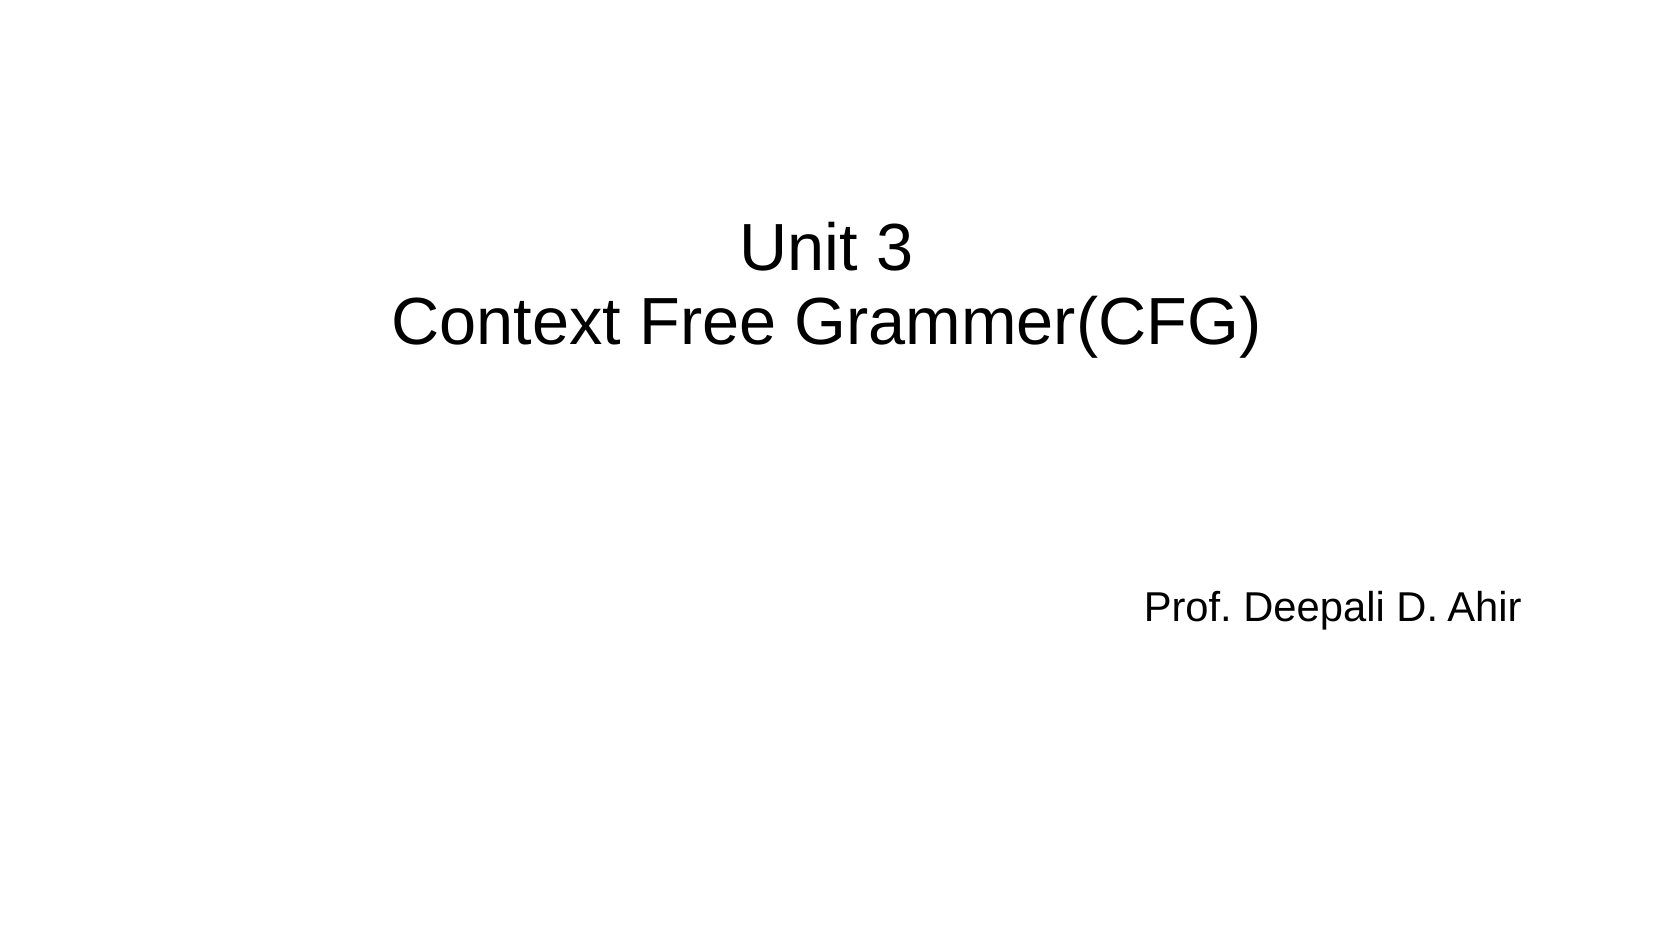

# Unit 3
Context Free Grammer(CFG)
 Prof. Deepali D. Ahir